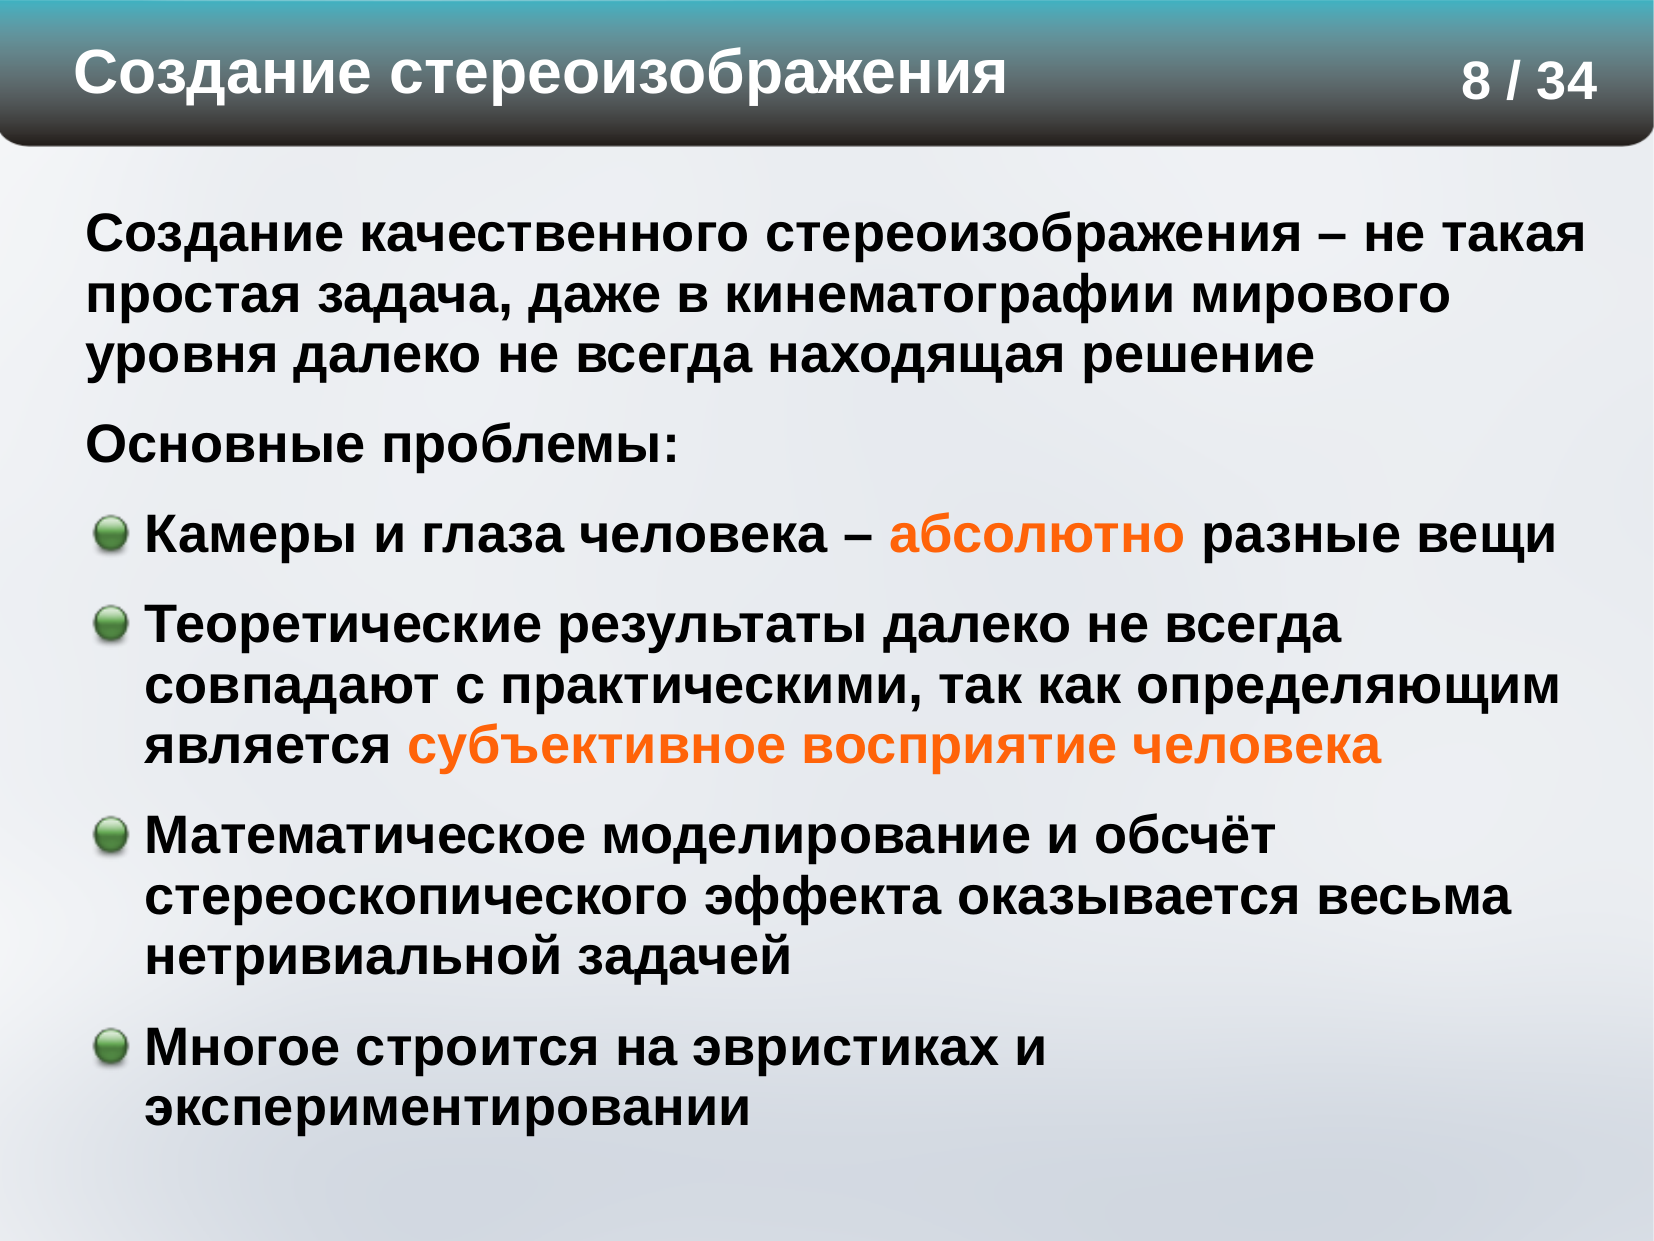

Создание стереоизображения
Создание качественного стереоизображения – не такая простая задача, даже в кинематографии мирового уровня далеко не всегда находящая решение
Основные проблемы:
Камеры и глаза человека – абсолютно разные вещи
Теоретические результаты далеко не всегда совпадают с практическими, так как определяющим является субъективное восприятие человека
Математическое моделирование и обсчёт стереоскопического эффекта оказывается весьма нетривиальной задачей
Многое строится на эвристиках и экспериментировании